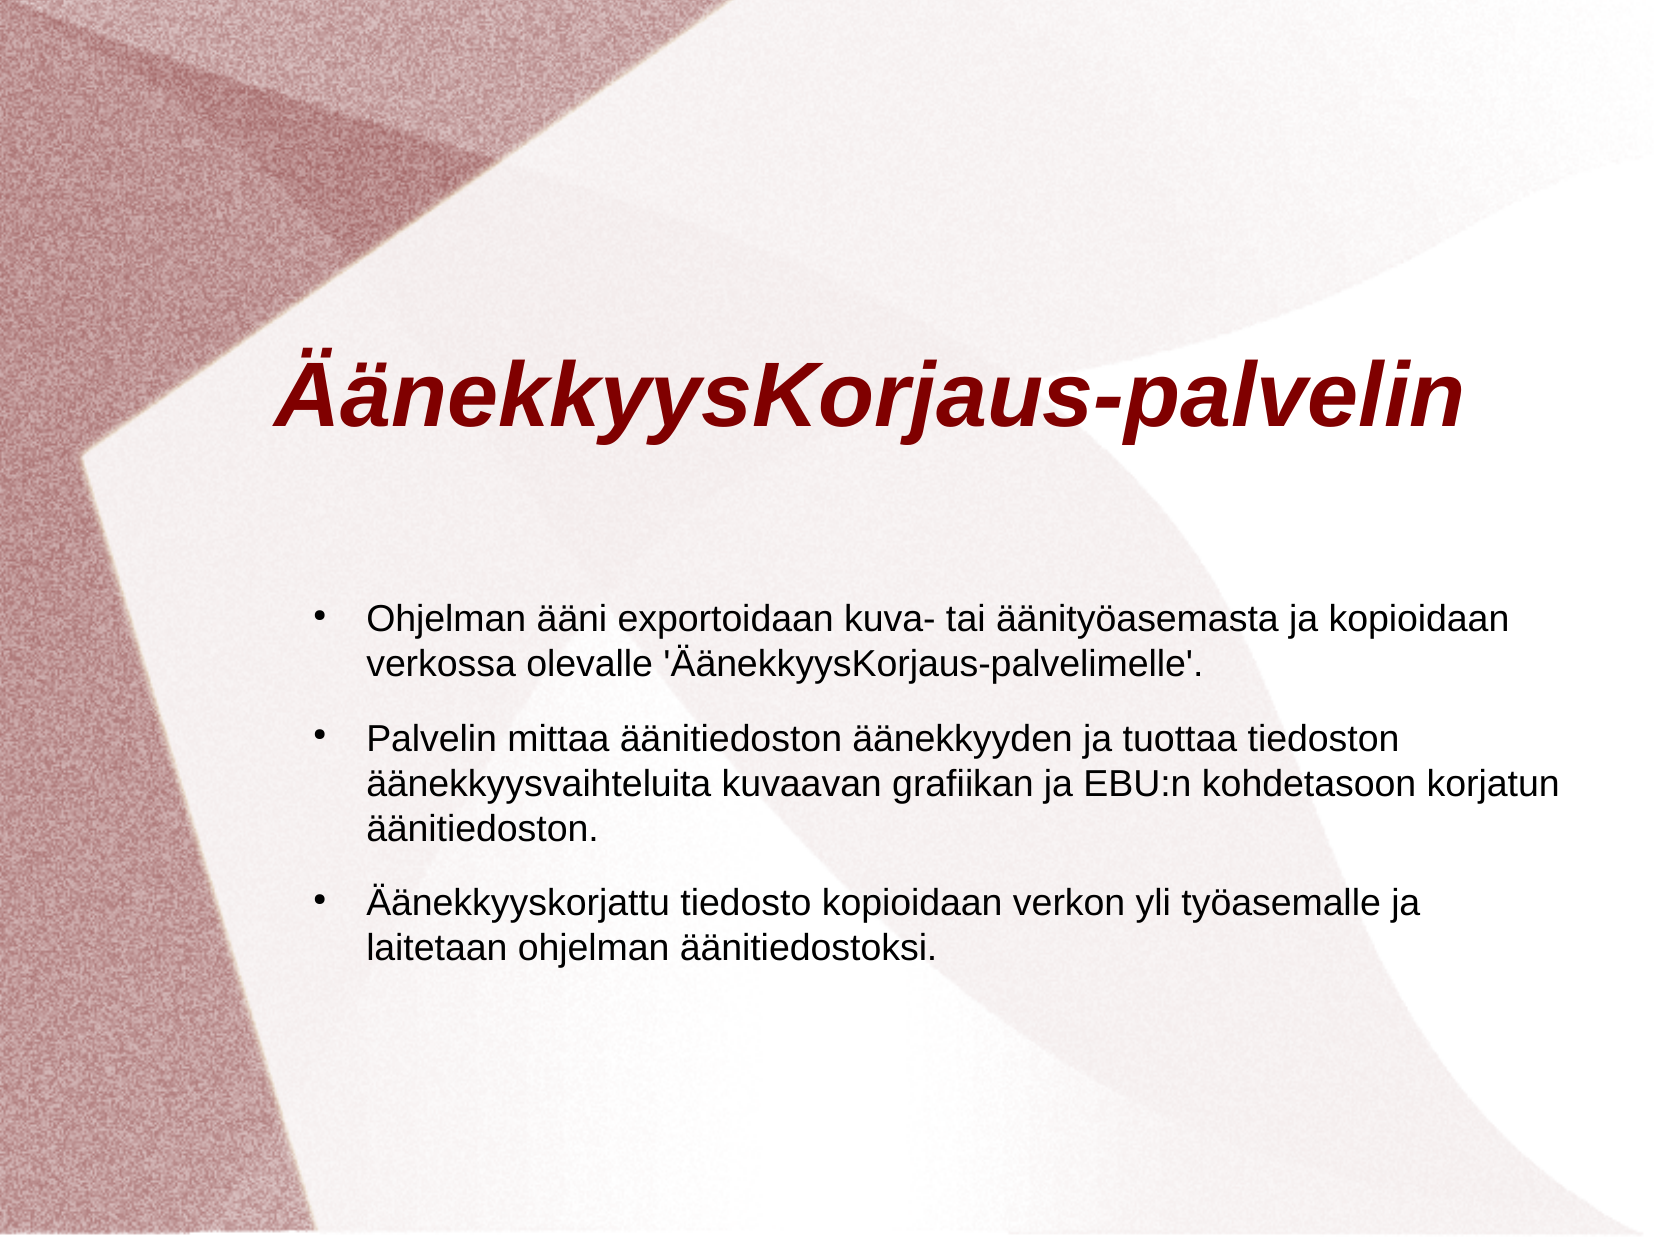

# ÄänekkyysKorjaus-palvelin
Ohjelman ääni exportoidaan kuva- tai äänityöasemasta ja kopioidaan verkossa olevalle 'ÄänekkyysKorjaus-palvelimelle'.
Palvelin mittaa äänitiedoston äänekkyyden ja tuottaa tiedoston äänekkyysvaihteluita kuvaavan grafiikan ja EBU:n kohdetasoon korjatun äänitiedoston.
Äänekkyyskorjattu tiedosto kopioidaan verkon yli työasemalle ja laitetaan ohjelman äänitiedostoksi.